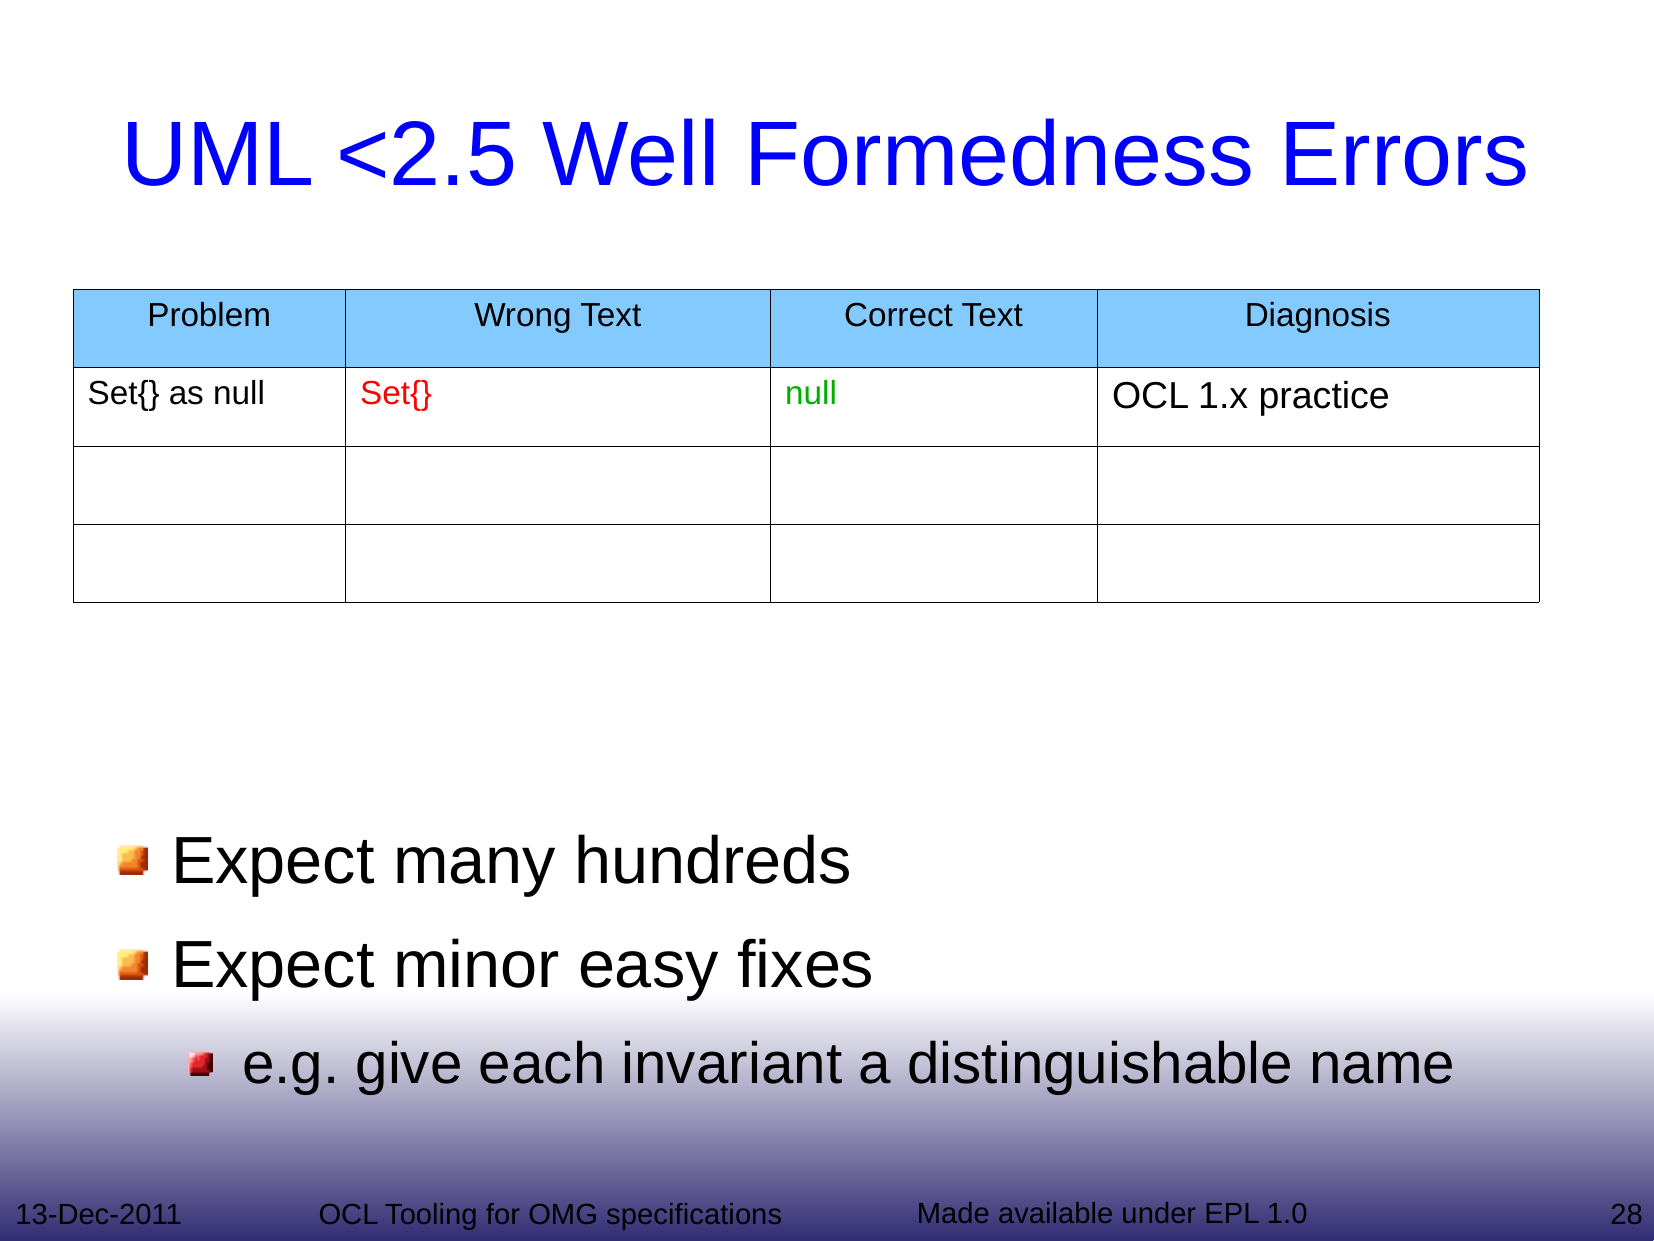

# UML <2.5 Well Formedness Errors
| Problem | Wrong Text | Correct Text | Diagnosis |
| --- | --- | --- | --- |
| Set{} as null | Set{} | null | OCL 1.x practice |
| | | | |
| | | | |
Expect many hundreds
Expect minor easy fixes
e.g. give each invariant a distinguishable name
13-Dec-2011
OCL Tooling for OMG specifications
28